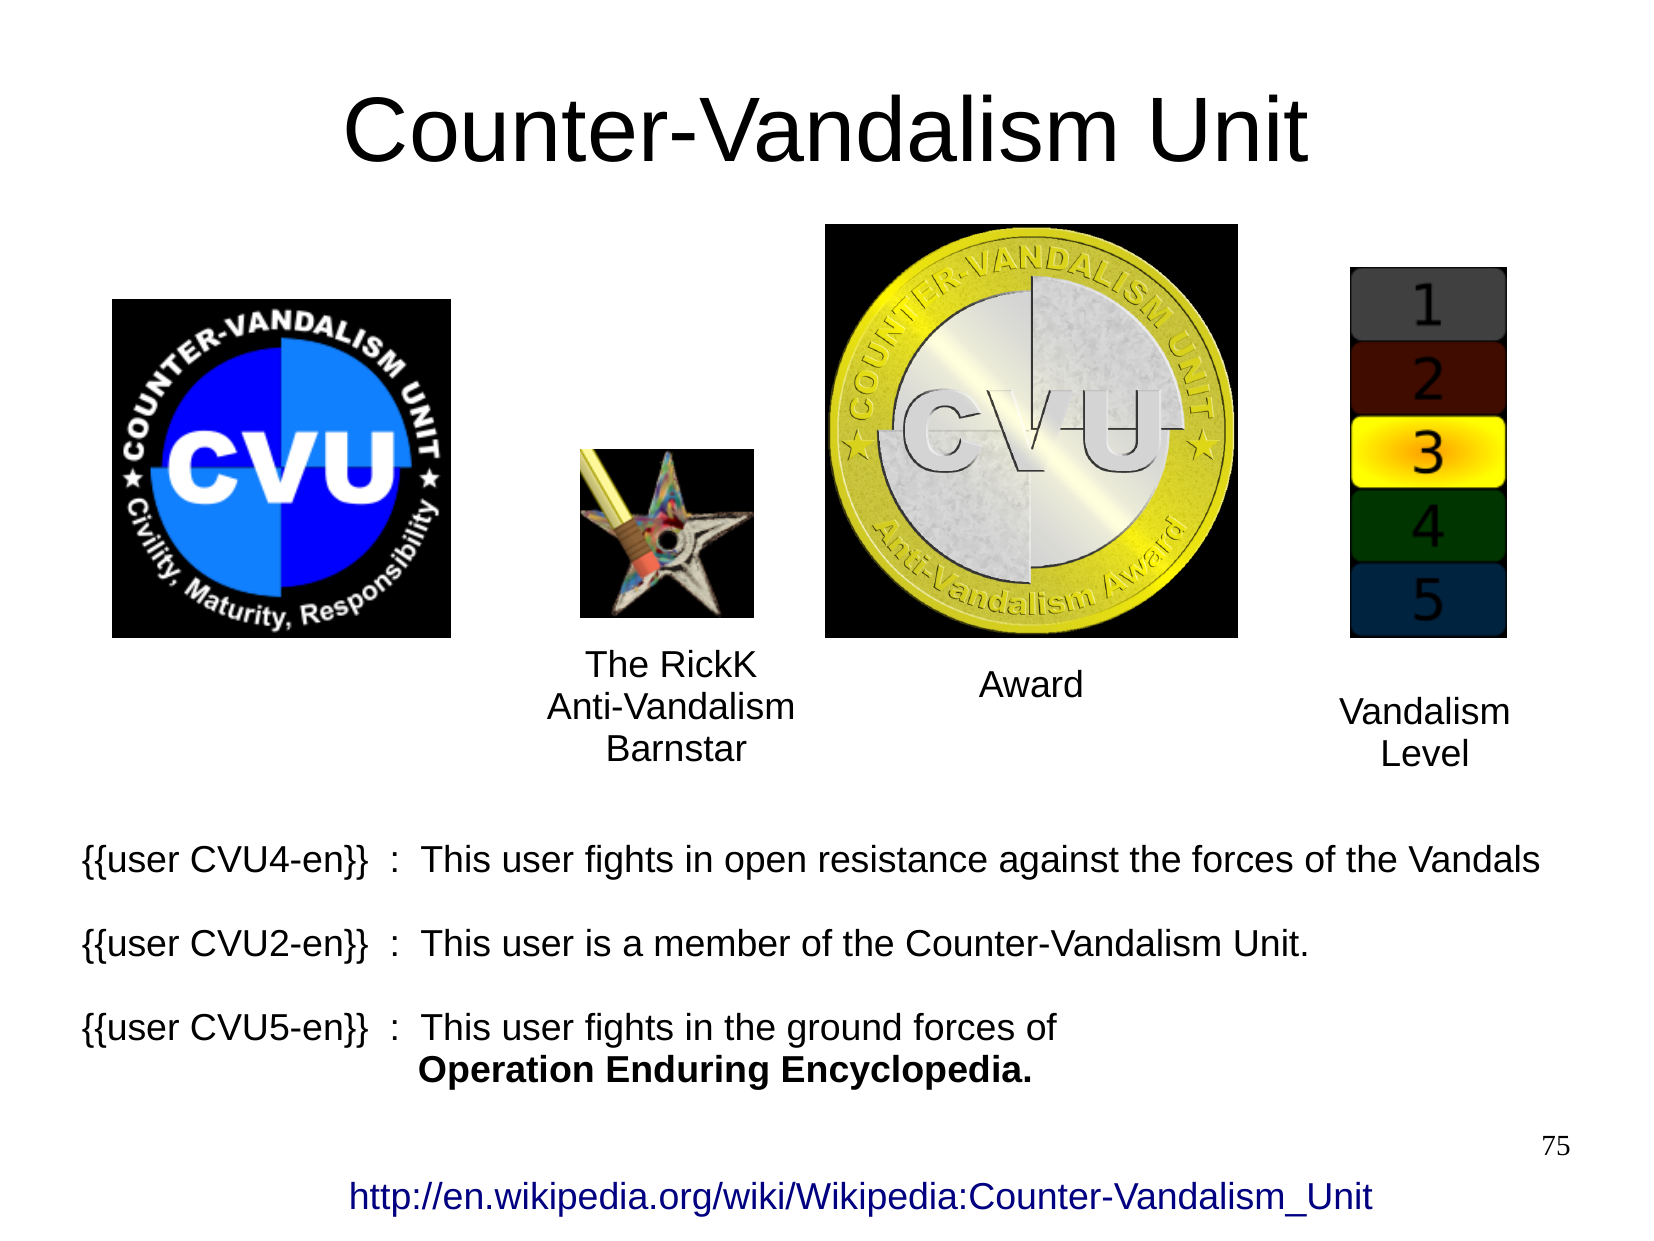

# Counter-Vandalism Unit
The RickK
Anti-Vandalism
Barnstar
Award
Vandalism
Level
{{user CVU4-en}} : This user fights in open resistance against the forces of the Vandals
{{user CVU2-en}} : This user is a member of the Counter-Vandalism Unit.
{{user CVU5-en}} : This user fights in the ground forces of
 Operation Enduring Encyclopedia.
75
http://en.wikipedia.org/wiki/Wikipedia:Counter-Vandalism_Unit